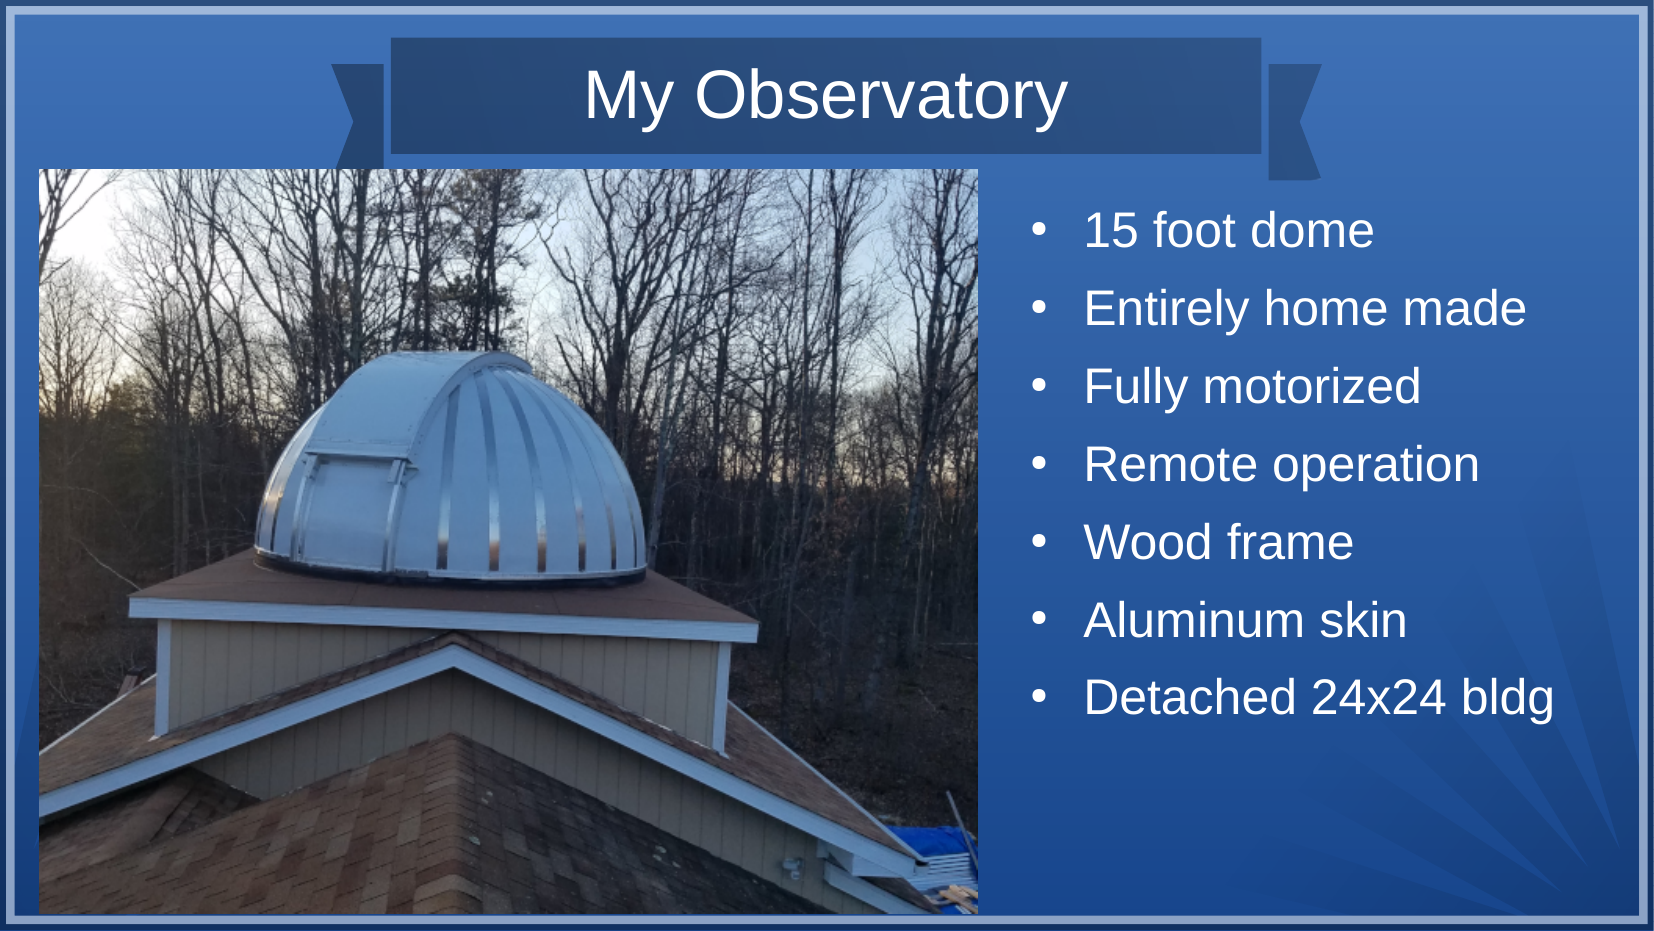

# My Observatory
15 foot dome
Entirely home made
Fully motorized
Remote operation
Wood frame
Aluminum skin
Detached 24x24 bldg